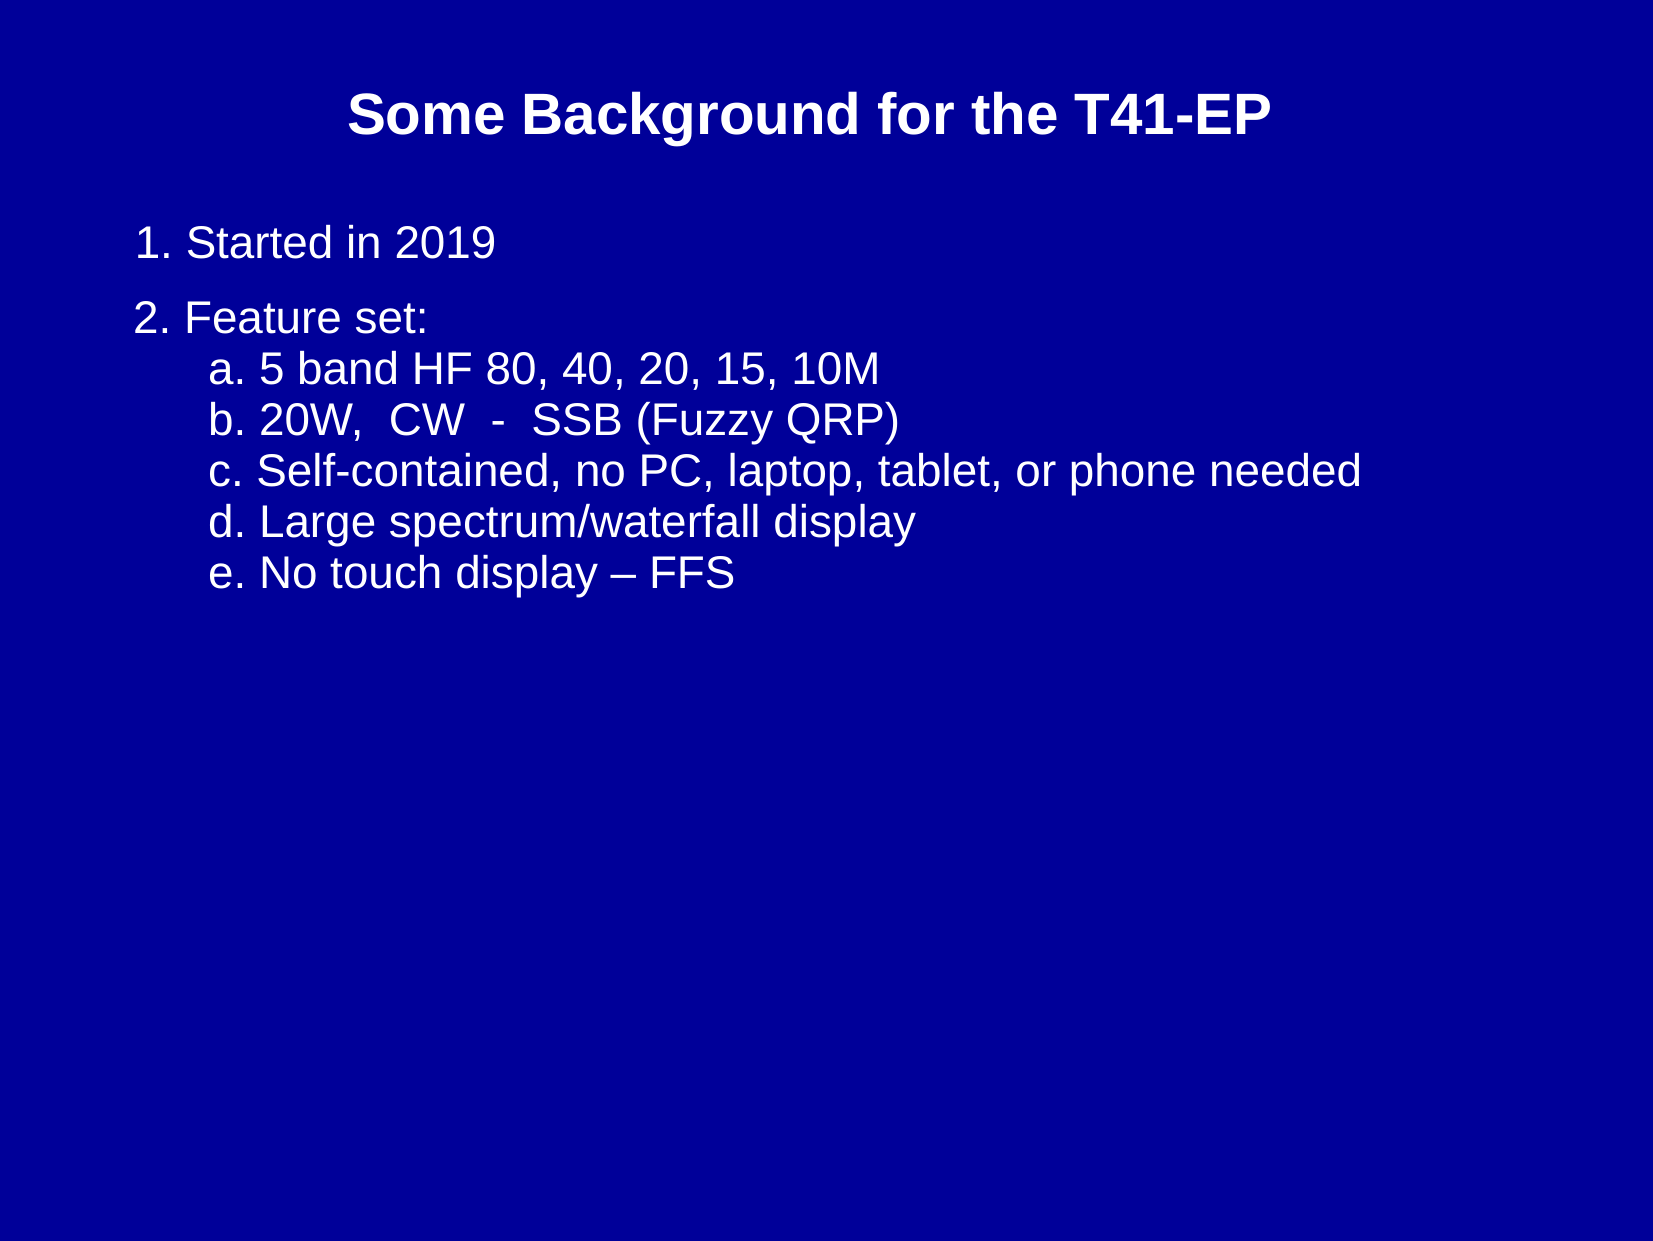

Some Background for the T41-EP
1. Started in 2019
2. Feature set:
	a. 5 band HF 80, 40, 20, 15, 10M
	b. 20W, CW - SSB (Fuzzy QRP)
	c. Self-contained, no PC, laptop, tablet, or phone needed
	d. Large spectrum/waterfall display
	e. No touch display – FFS